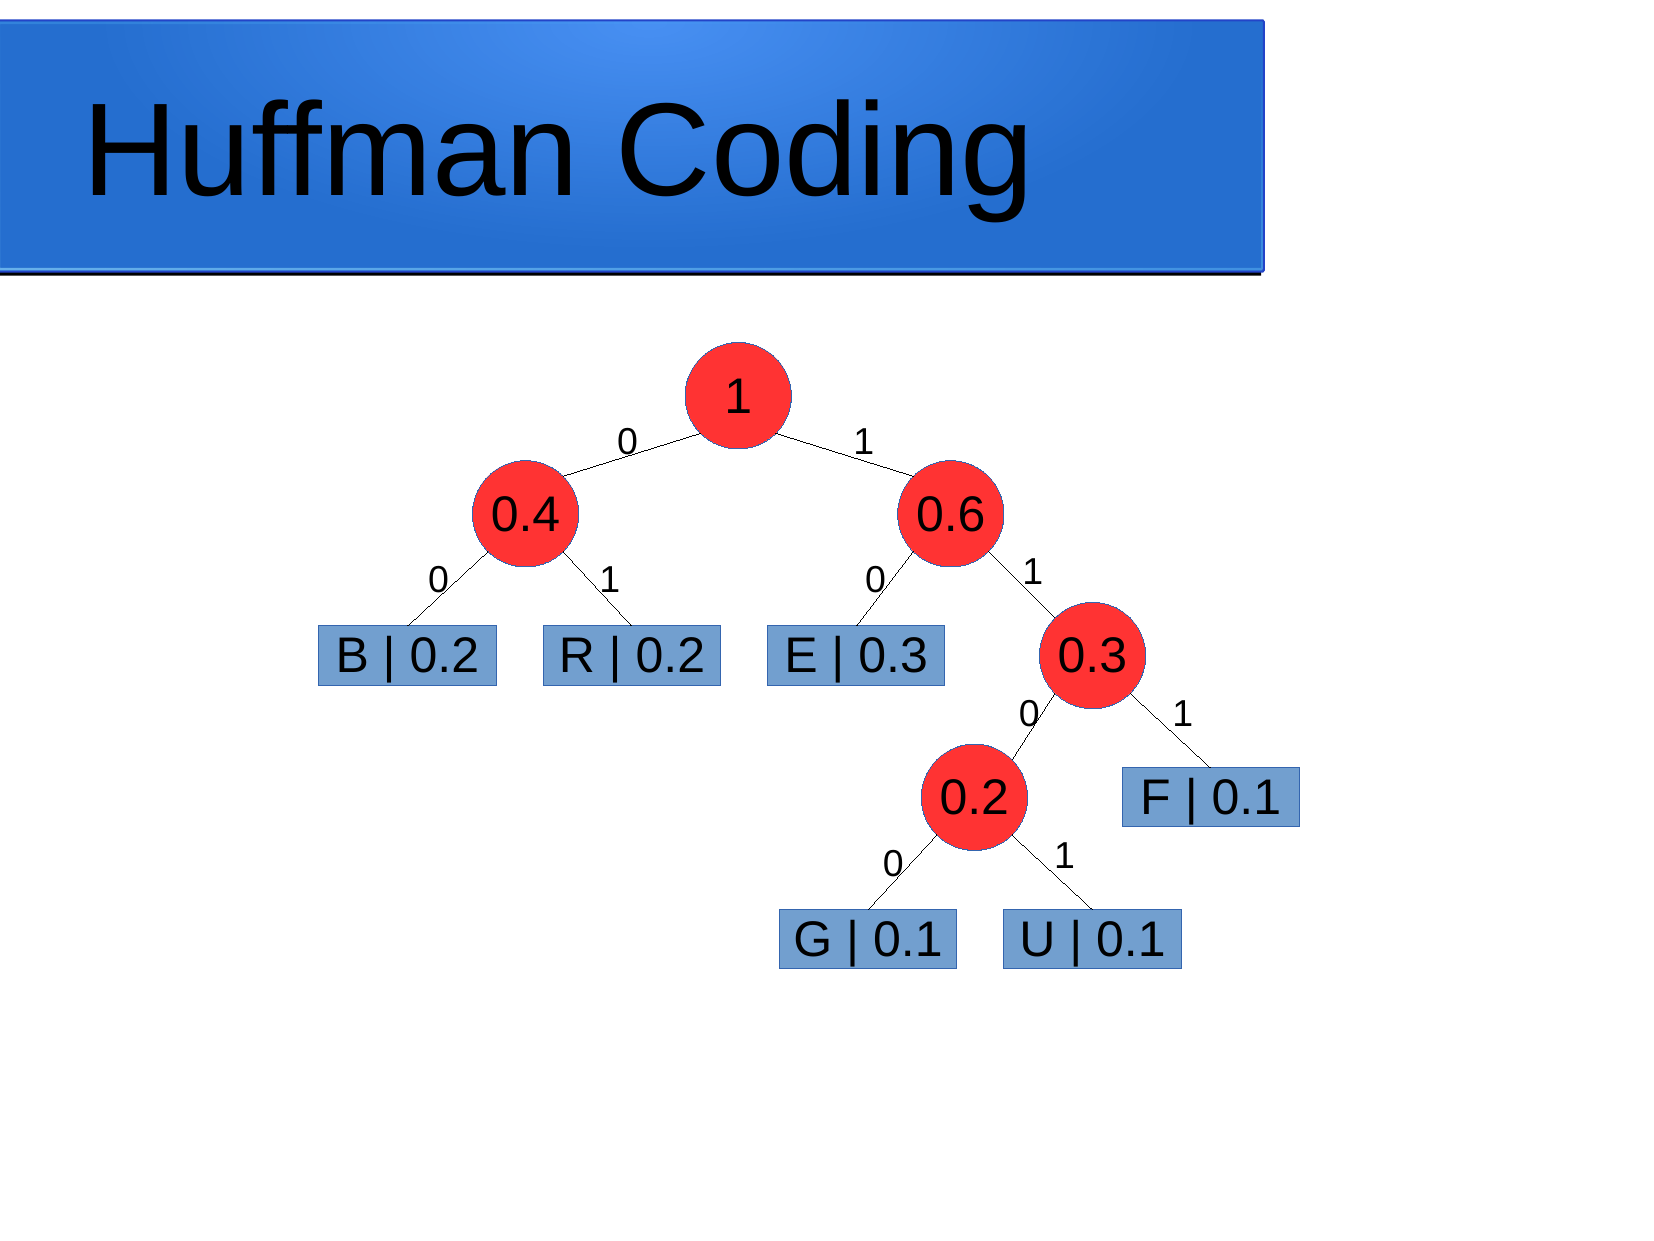

# Huffman Coding
1
0
1
0.4
0.6
1
0
1
0
0.3
B | 0.2
R | 0.2
E | 0.3
0
1
0.2
F | 0.1
1
0
G | 0.1
U | 0.1